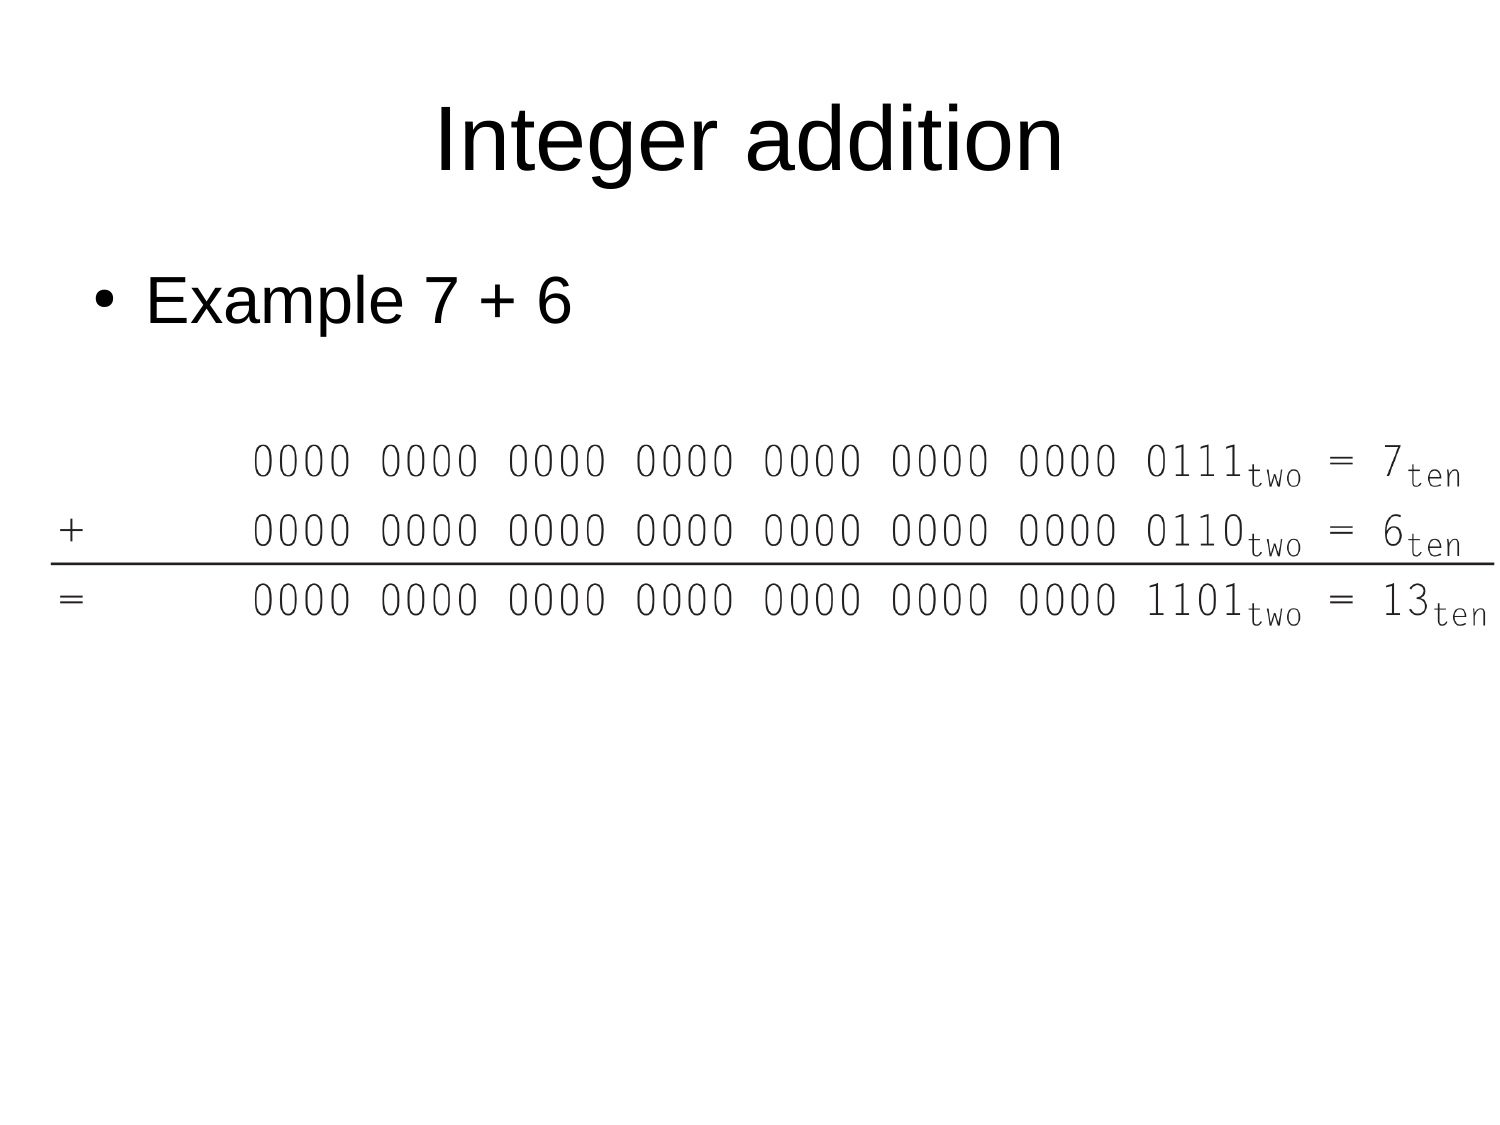

# Integer addition
Example 7 + 6